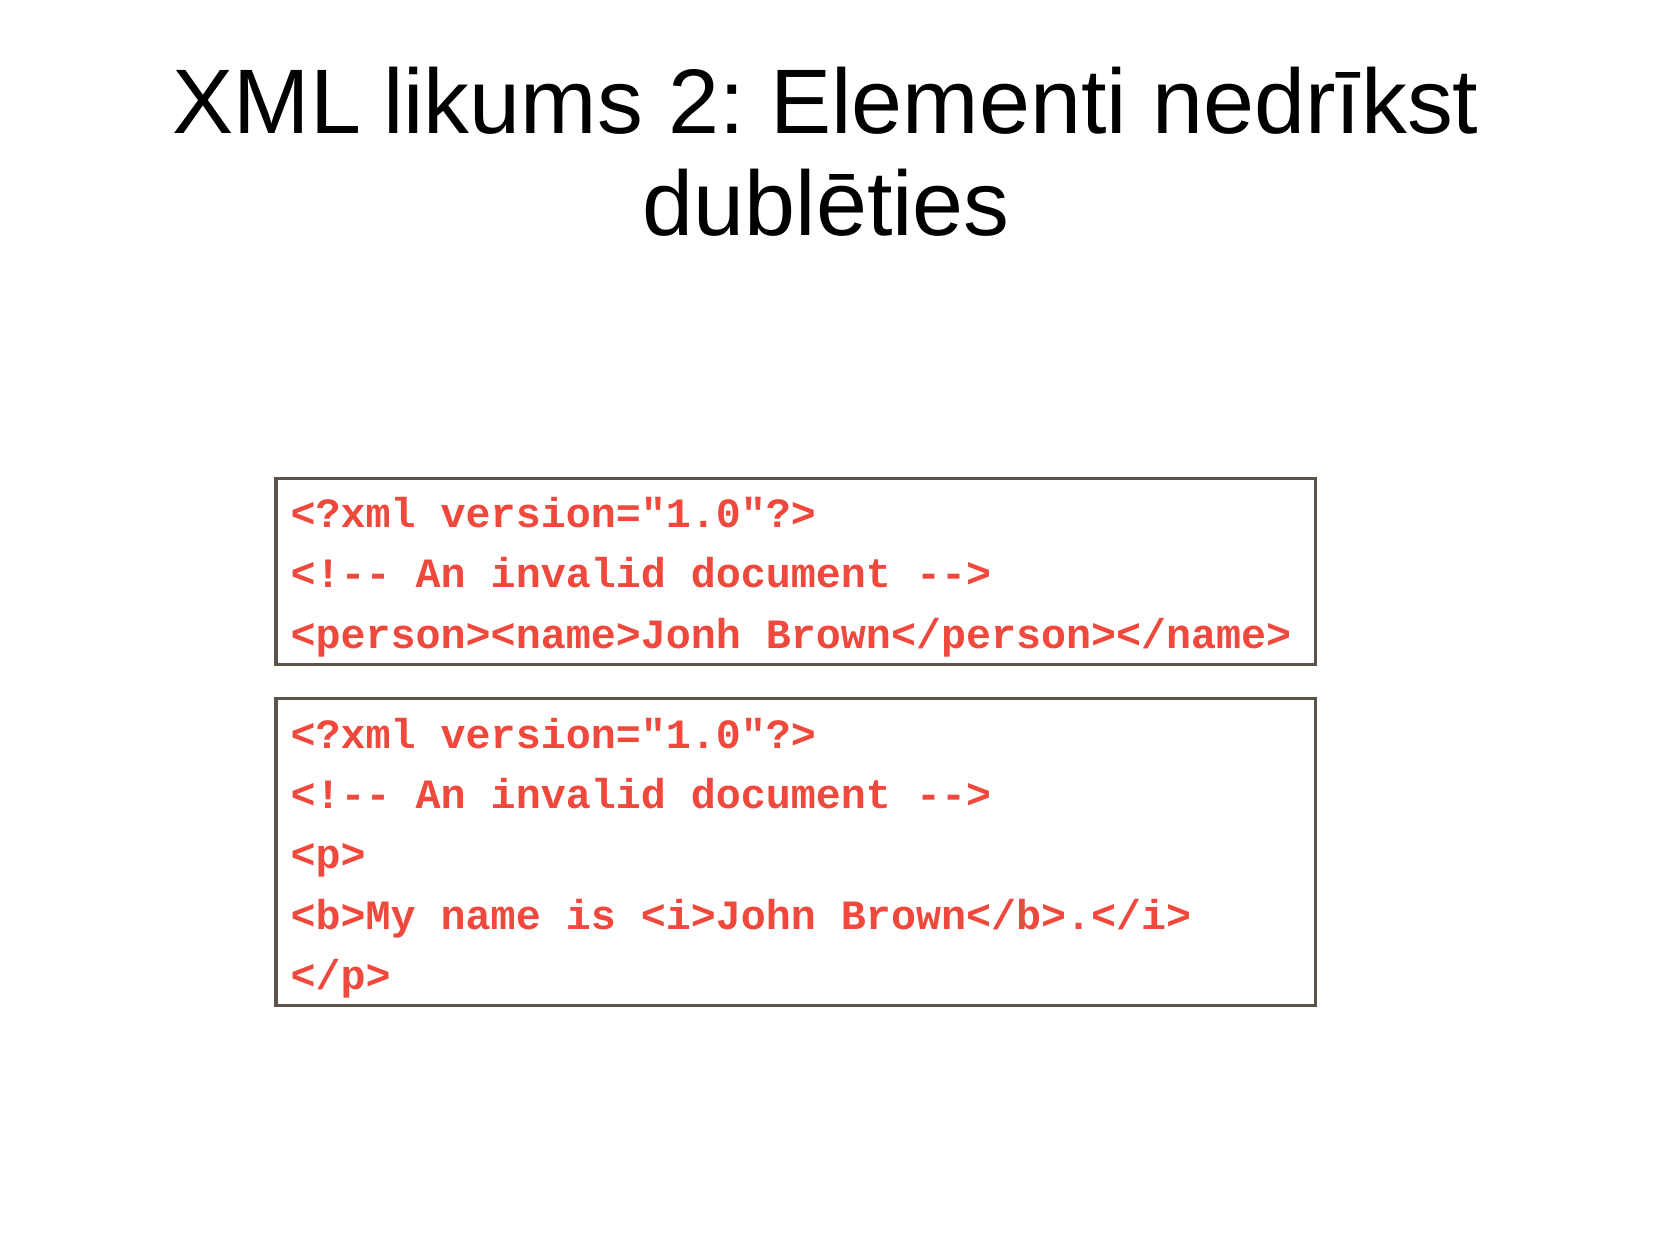

# XML likums 2: Elementi nedrīkst dublēties
<?xml version="1.0"?>
<!-- An invalid document -->
<person><name>Jonh Brown</person></name>
<?xml version="1.0"?>
<!-- An invalid document -->
<p>
<b>My name is <i>John Brown</b>.</i>
</p>